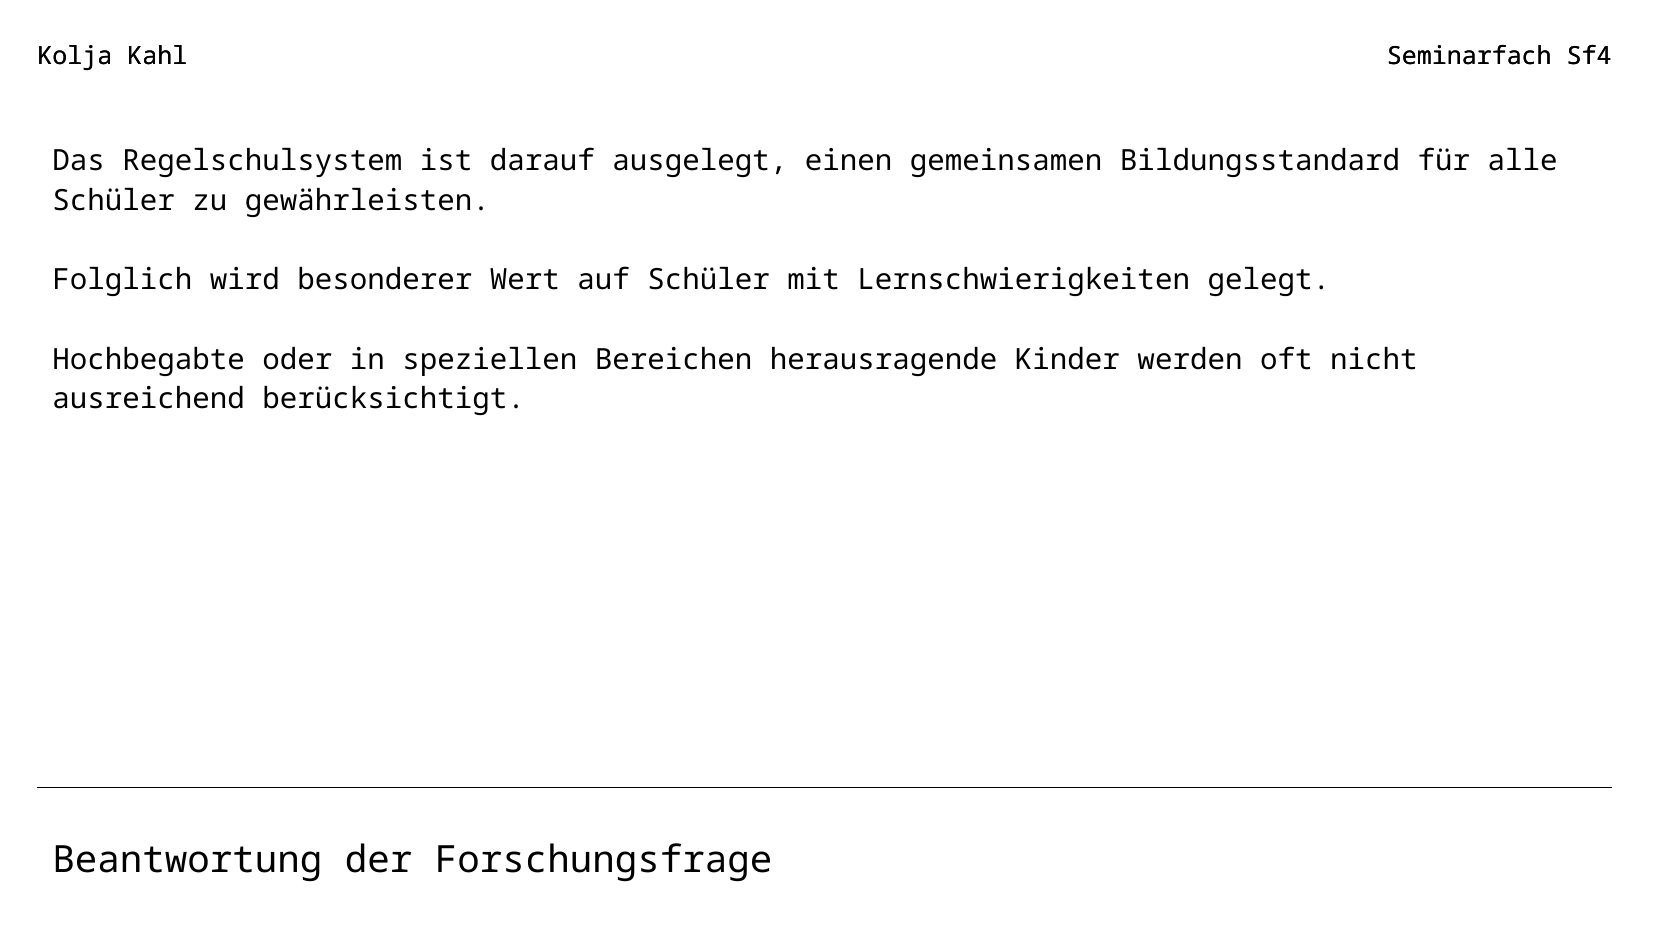

Kolja Kahl
Seminarfach Sf4
Kolja Kahl
Seminarfach Sf4
Das Regelschulsystem ist darauf ausgelegt, einen gemeinsamen Bildungsstandard für alle Schüler zu gewährleisten.
Folglich wird besonderer Wert auf Schüler mit Lernschwierigkeiten gelegt.
Hochbegabte oder in speziellen Bereichen herausragende Kinder werden oft nicht ausreichend berücksichtigt.
Beantwortung der Forschungsfrage